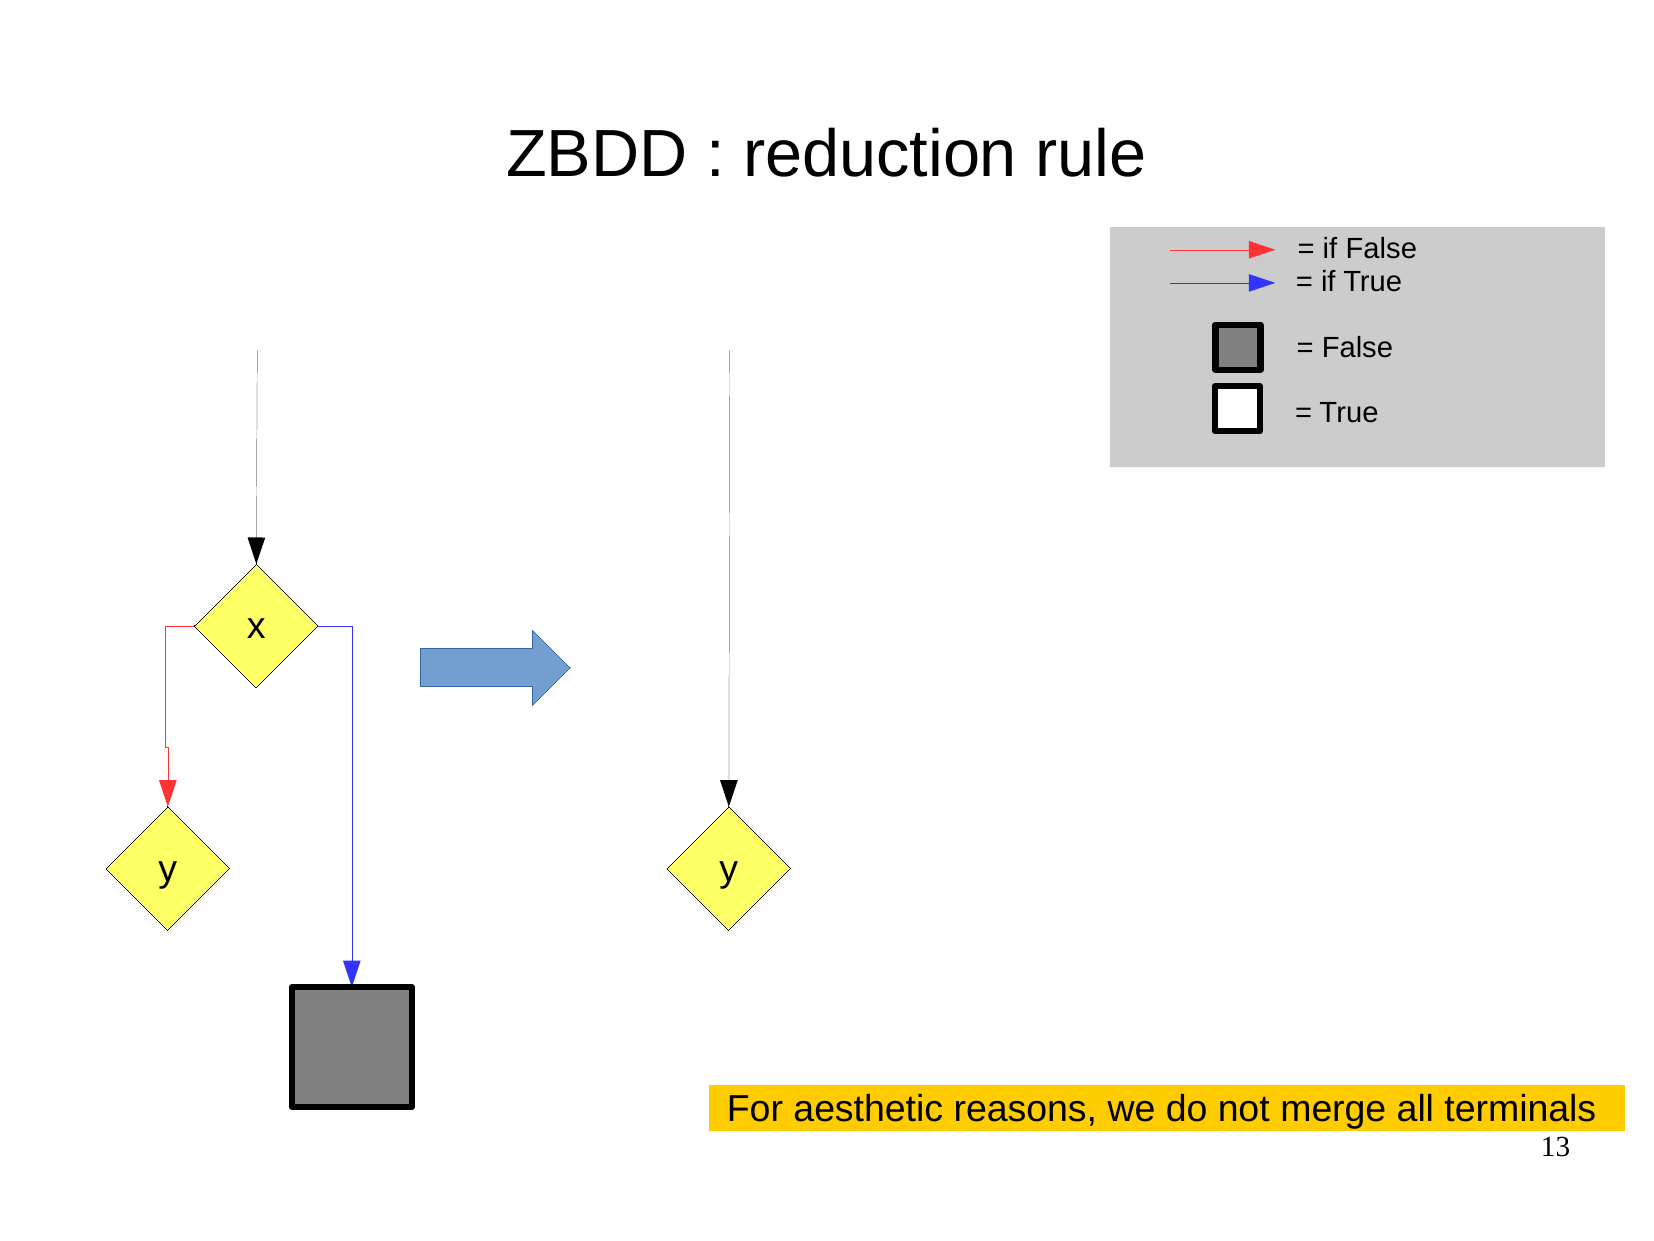

# ZBDD : reduction rule
= if False
= if True
= False
= True
x
y
y
For aesthetic reasons, we do not merge all terminals
13